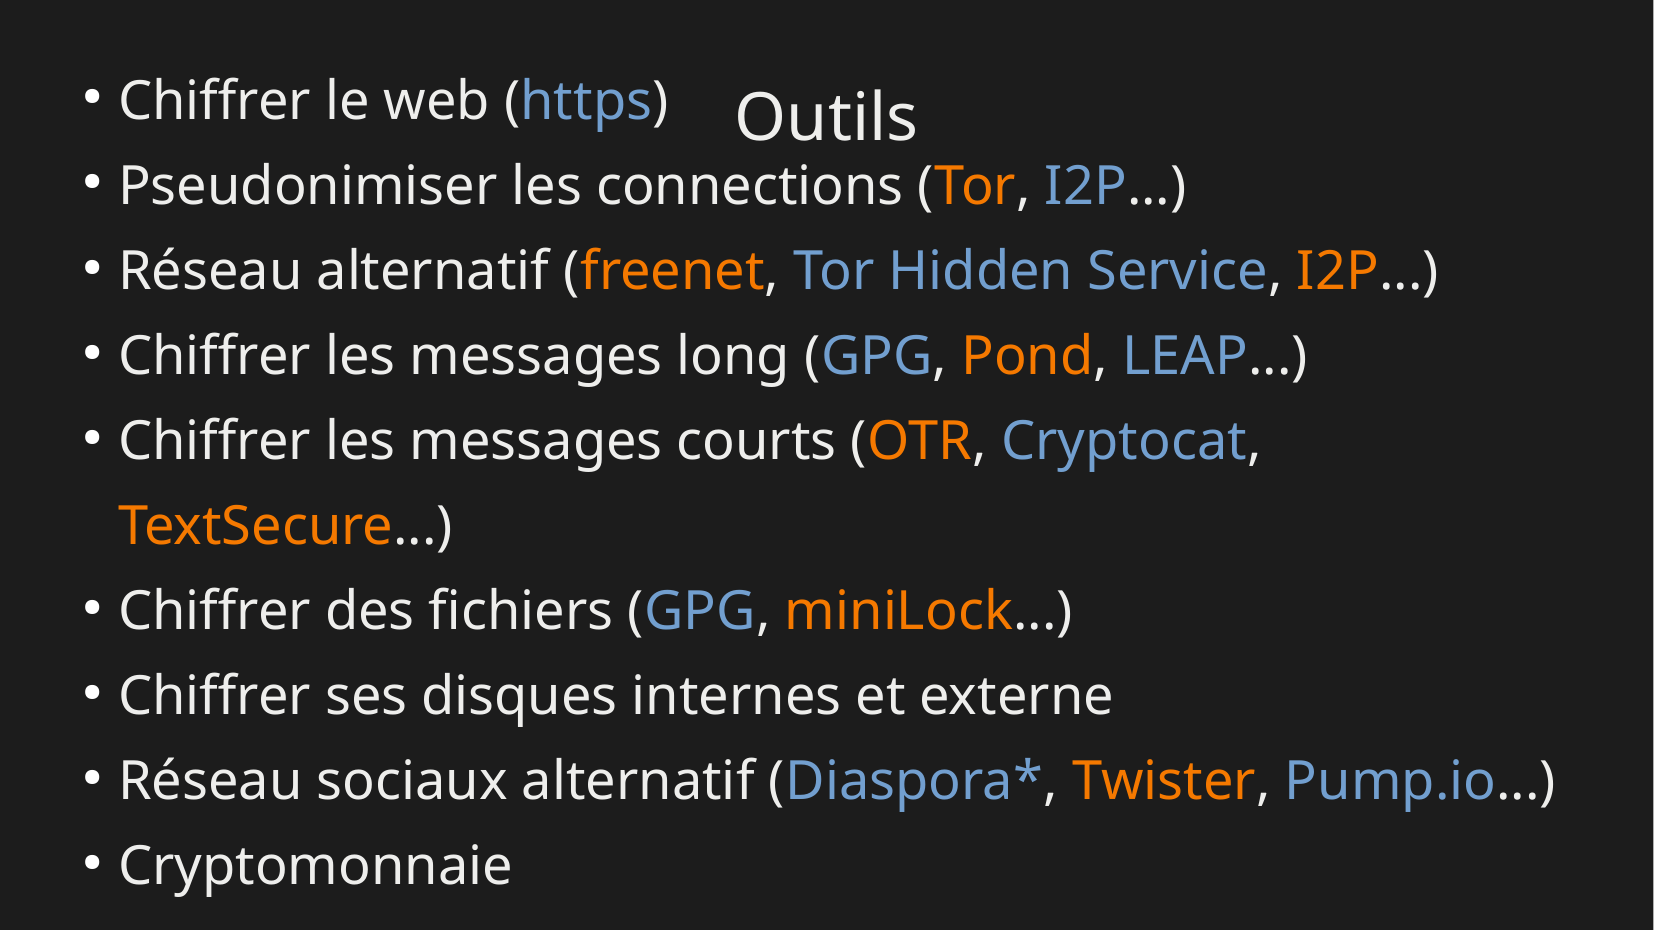

# Outils
Chiffrer le web (https)
Pseudonimiser les connections (Tor, I2P...)
Réseau alternatif (freenet, Tor Hidden Service, I2P...)
Chiffrer les messages long (GPG, Pond, LEAP...)
Chiffrer les messages courts (OTR, Cryptocat, TextSecure...)
Chiffrer des fichiers (GPG, miniLock...)
Chiffrer ses disques internes et externe
Réseau sociaux alternatif (Diaspora*, Twister, Pump.io...)
Cryptomonnaie